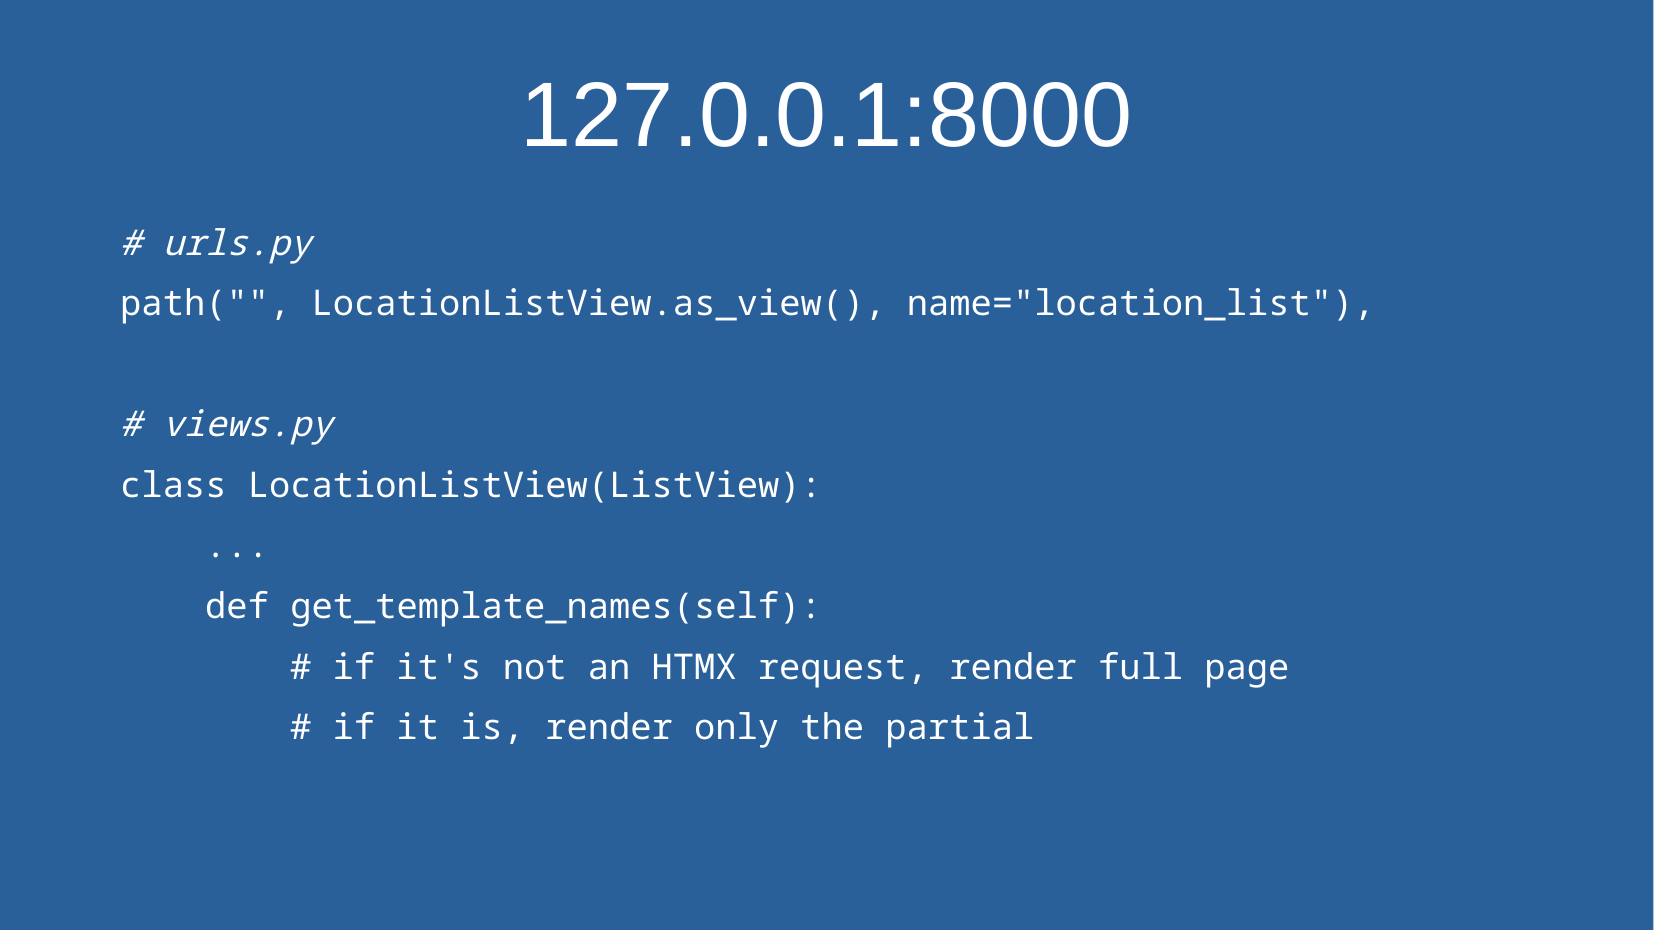

# 127.0.0.1:8000
# urls.py
path("", LocationListView.as_view(), name="location_list"),
# views.py
class LocationListView(ListView):
 ...
 def get_template_names(self):
 # if it's not an HTMX request, render full page
 # if it is, render only the partial